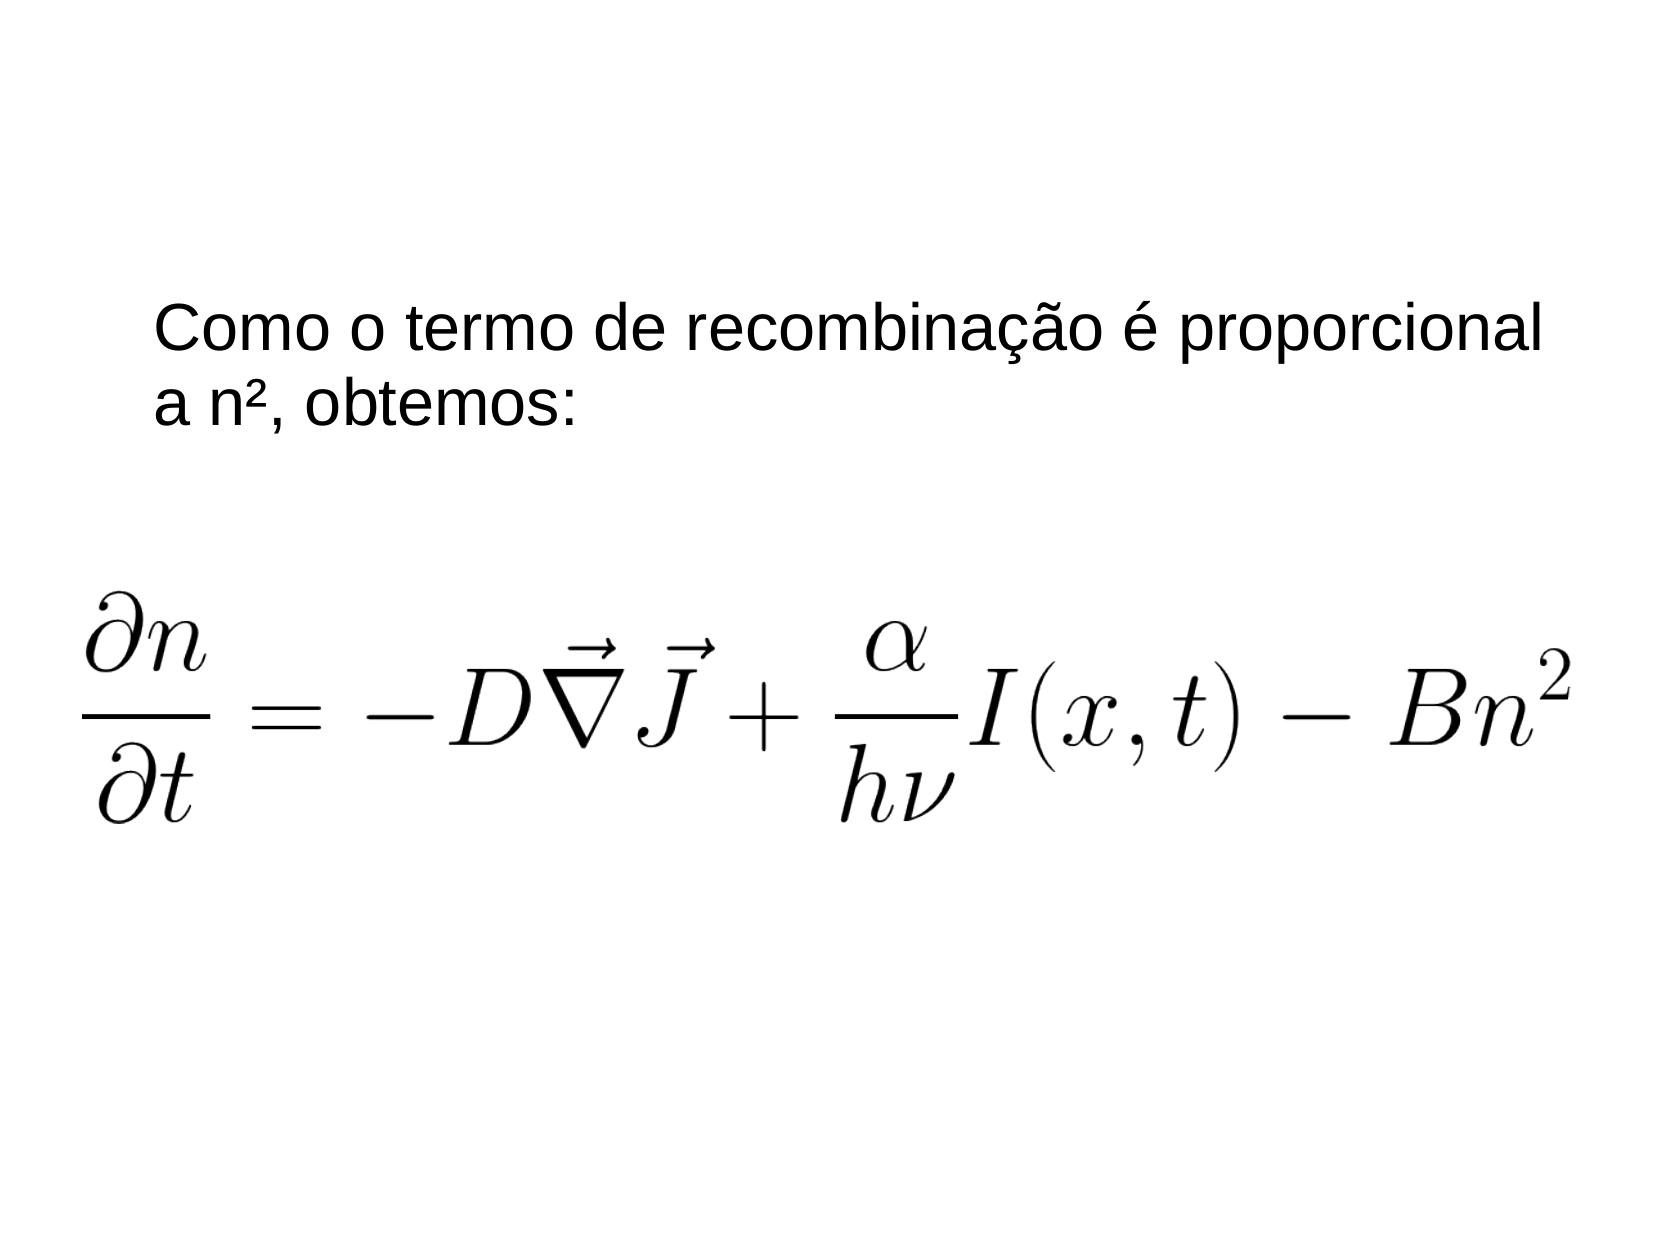

#
Como o termo de recombinação é proporcional a n², obtemos: